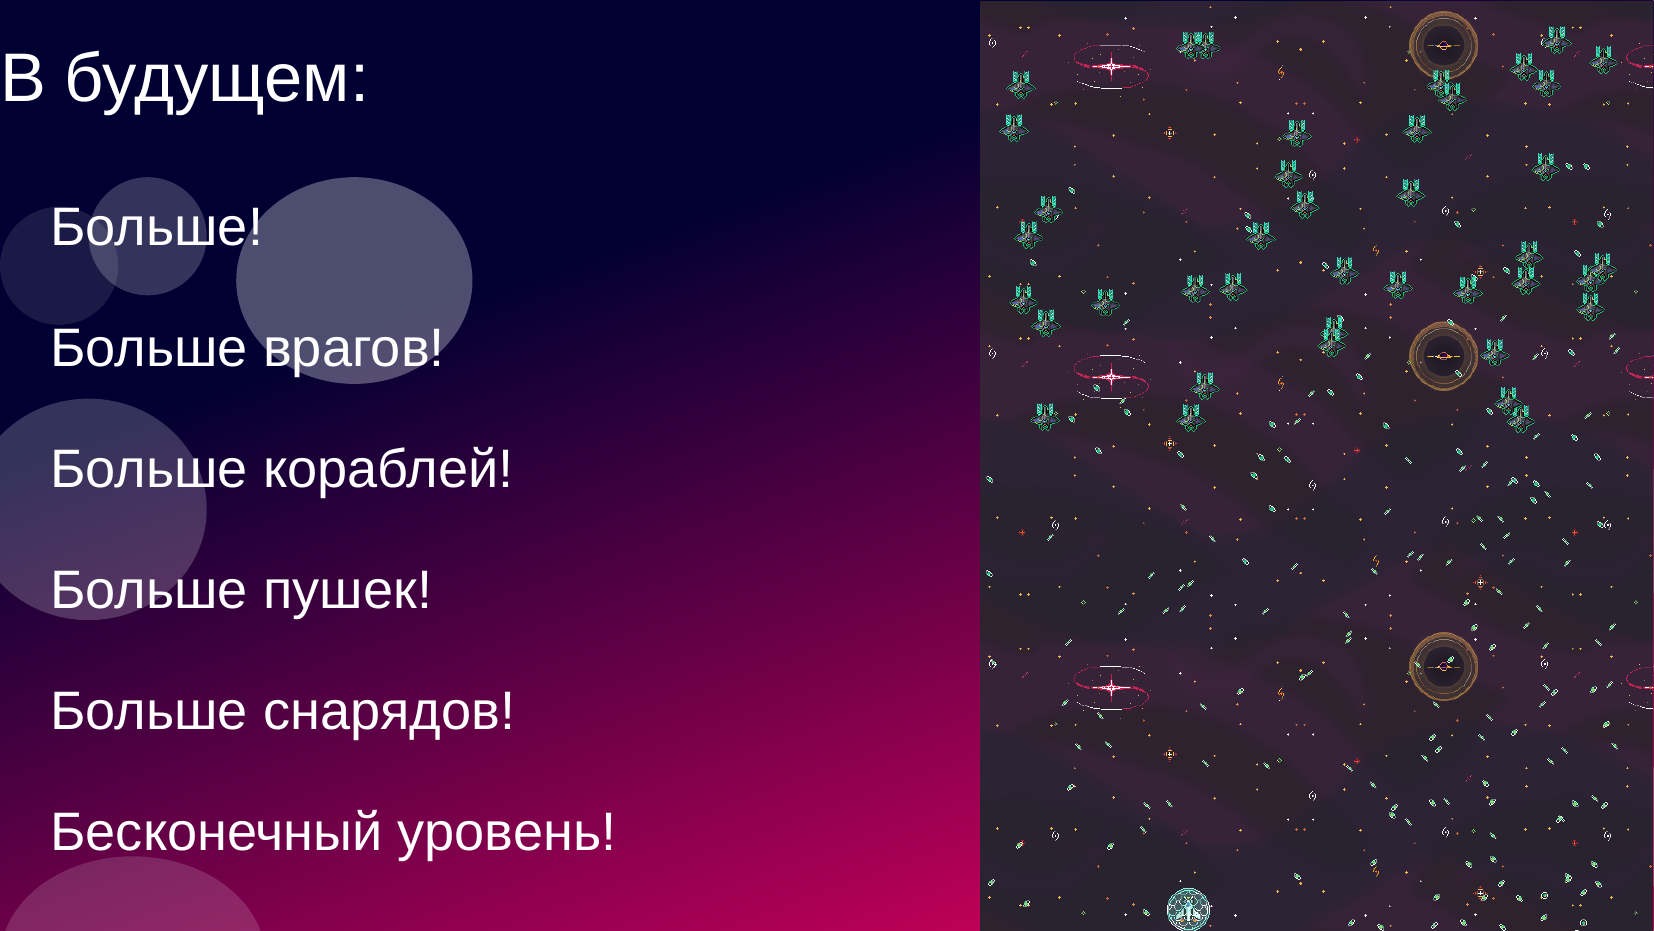

# В будущем:
Больше!
Больше врагов!
Больше кораблей!
Больше пушек!
Больше снарядов!
Бесконечный уровень!